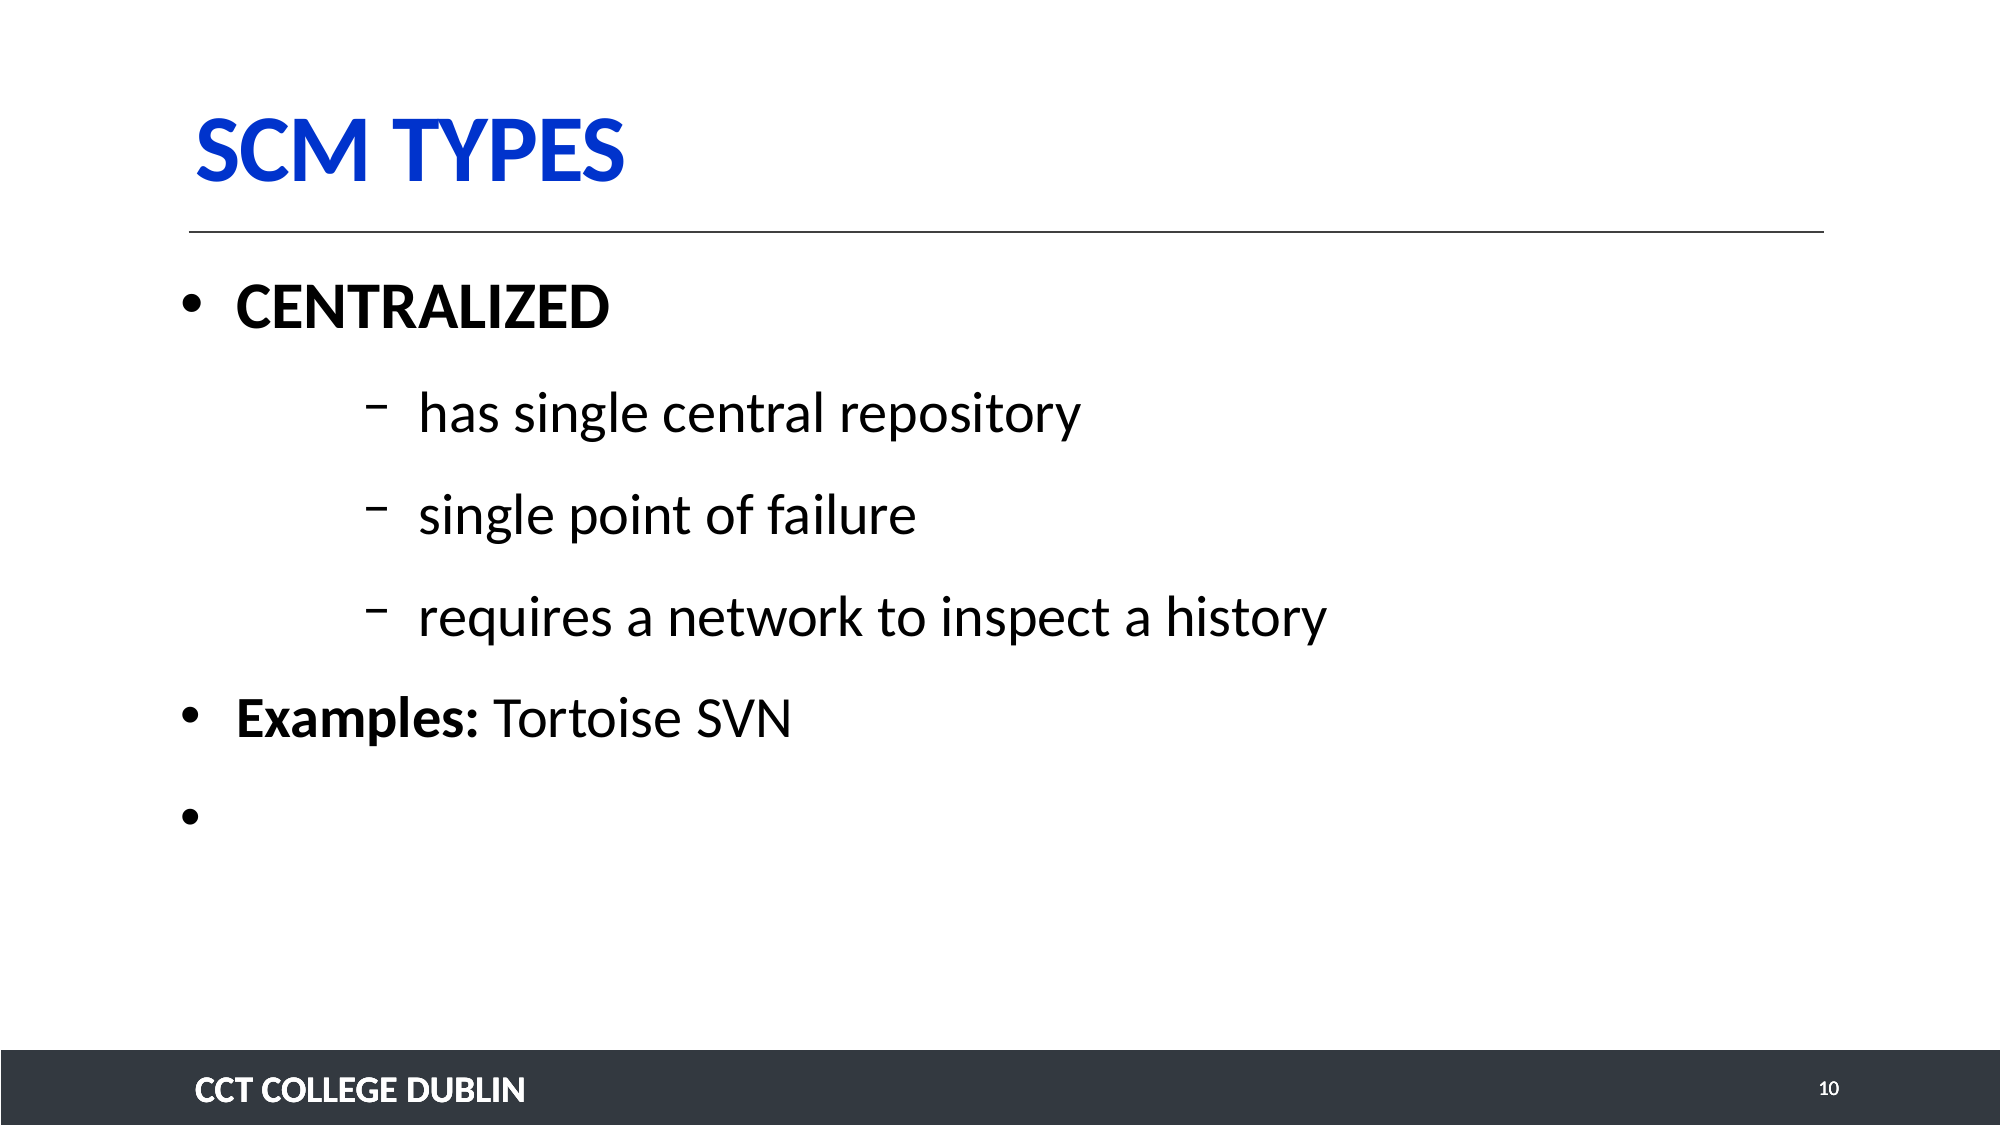

# SCM TYPES
CENTRALIZED
has single central repository
single point of failure
requires a network to inspect a history
Examples: Tortoise SVN
CCT COLLEGE DUBLIN
CCT COLLEGE DUBLIN
CCT COLLEGE DUBLIN
10
10
10